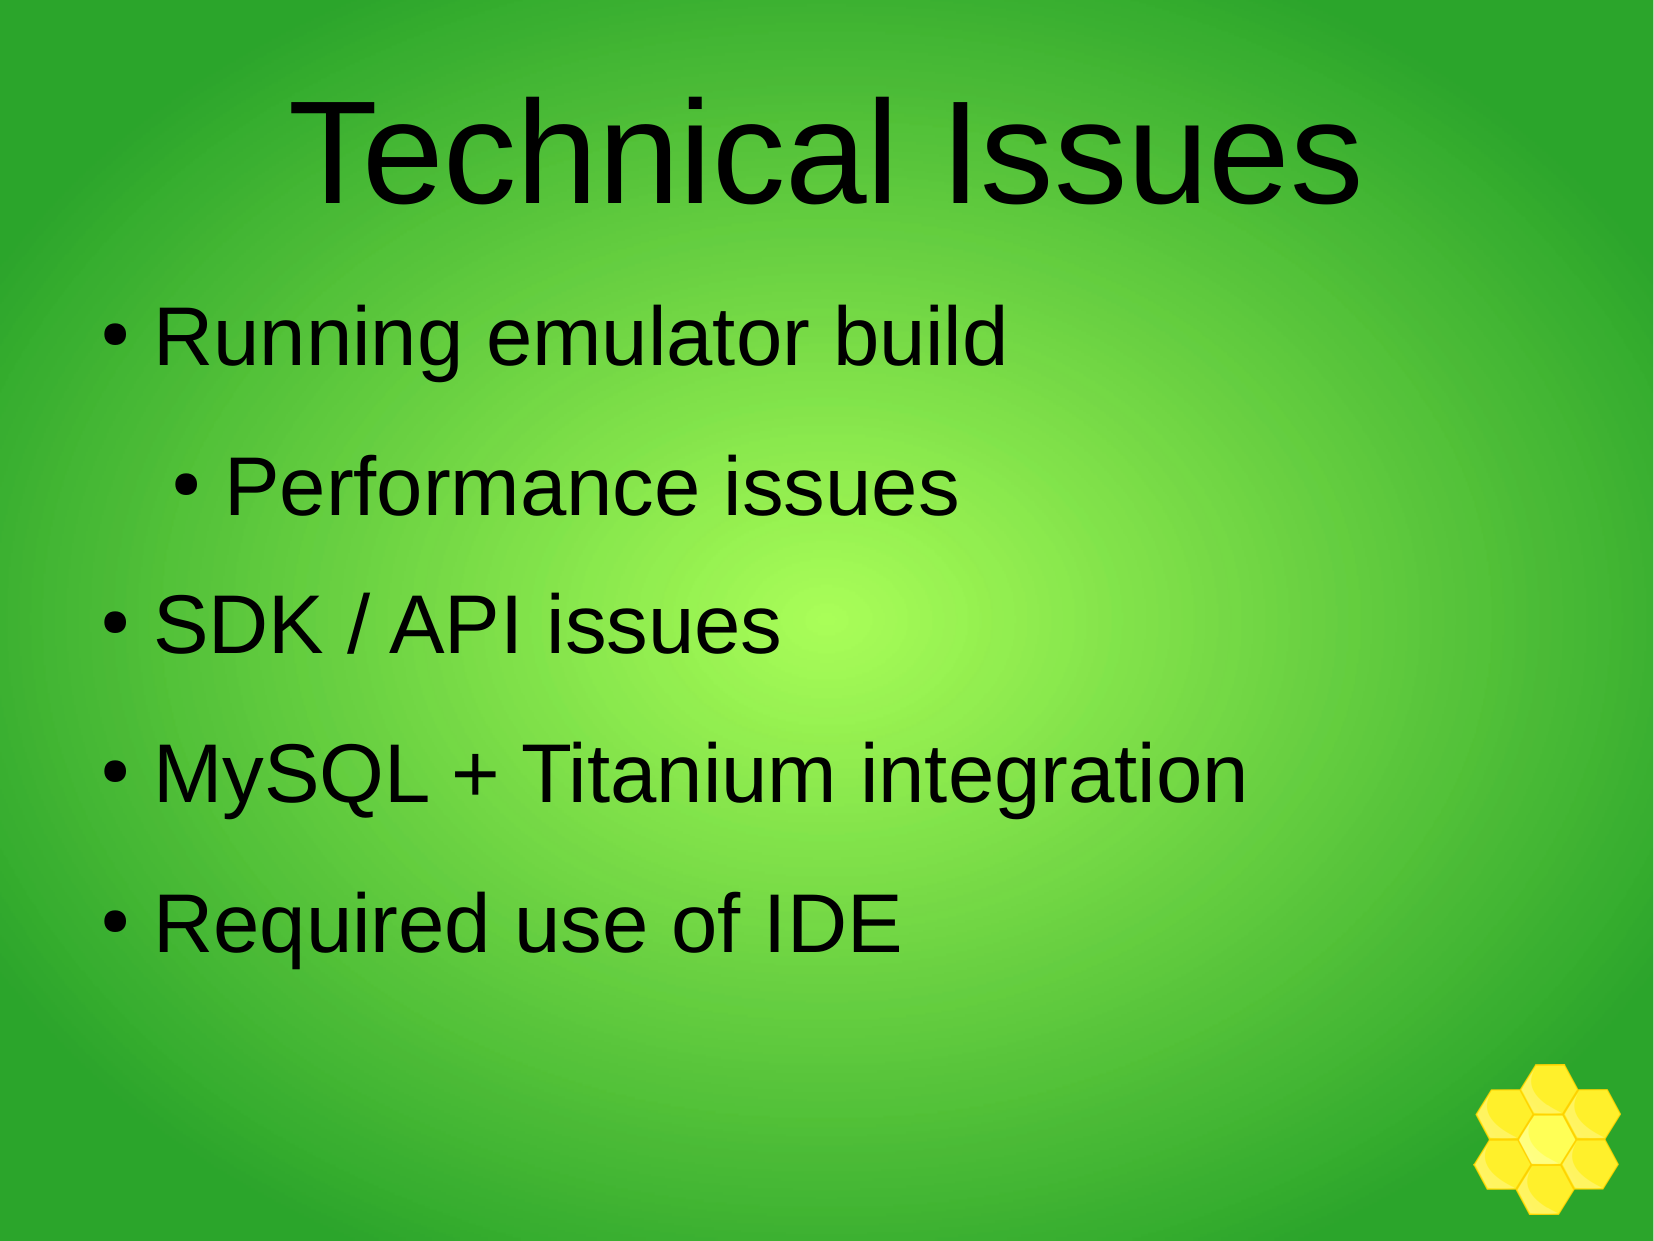

# Technical Issues
Running emulator build
Performance issues
SDK / API issues
MySQL + Titanium integration
Required use of IDE